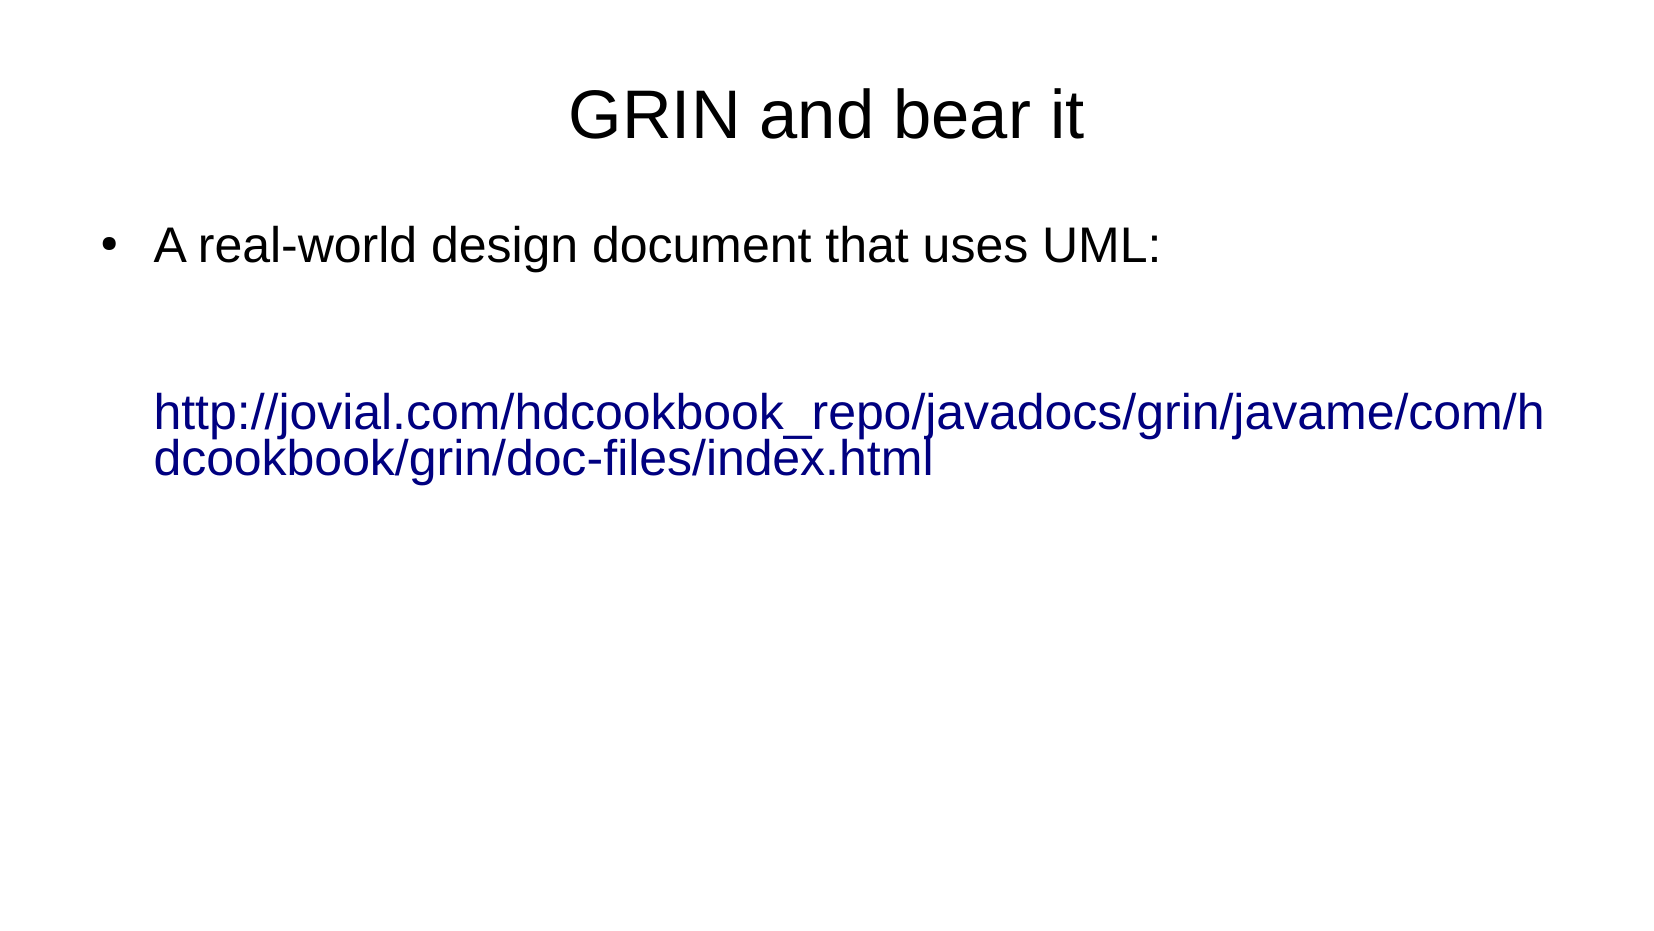

# GRIN and bear it
A real-world design document that uses UML:
http://jovial.com/hdcookbook_repo/javadocs/grin/javame/com/hdcookbook/grin/doc-files/index.html